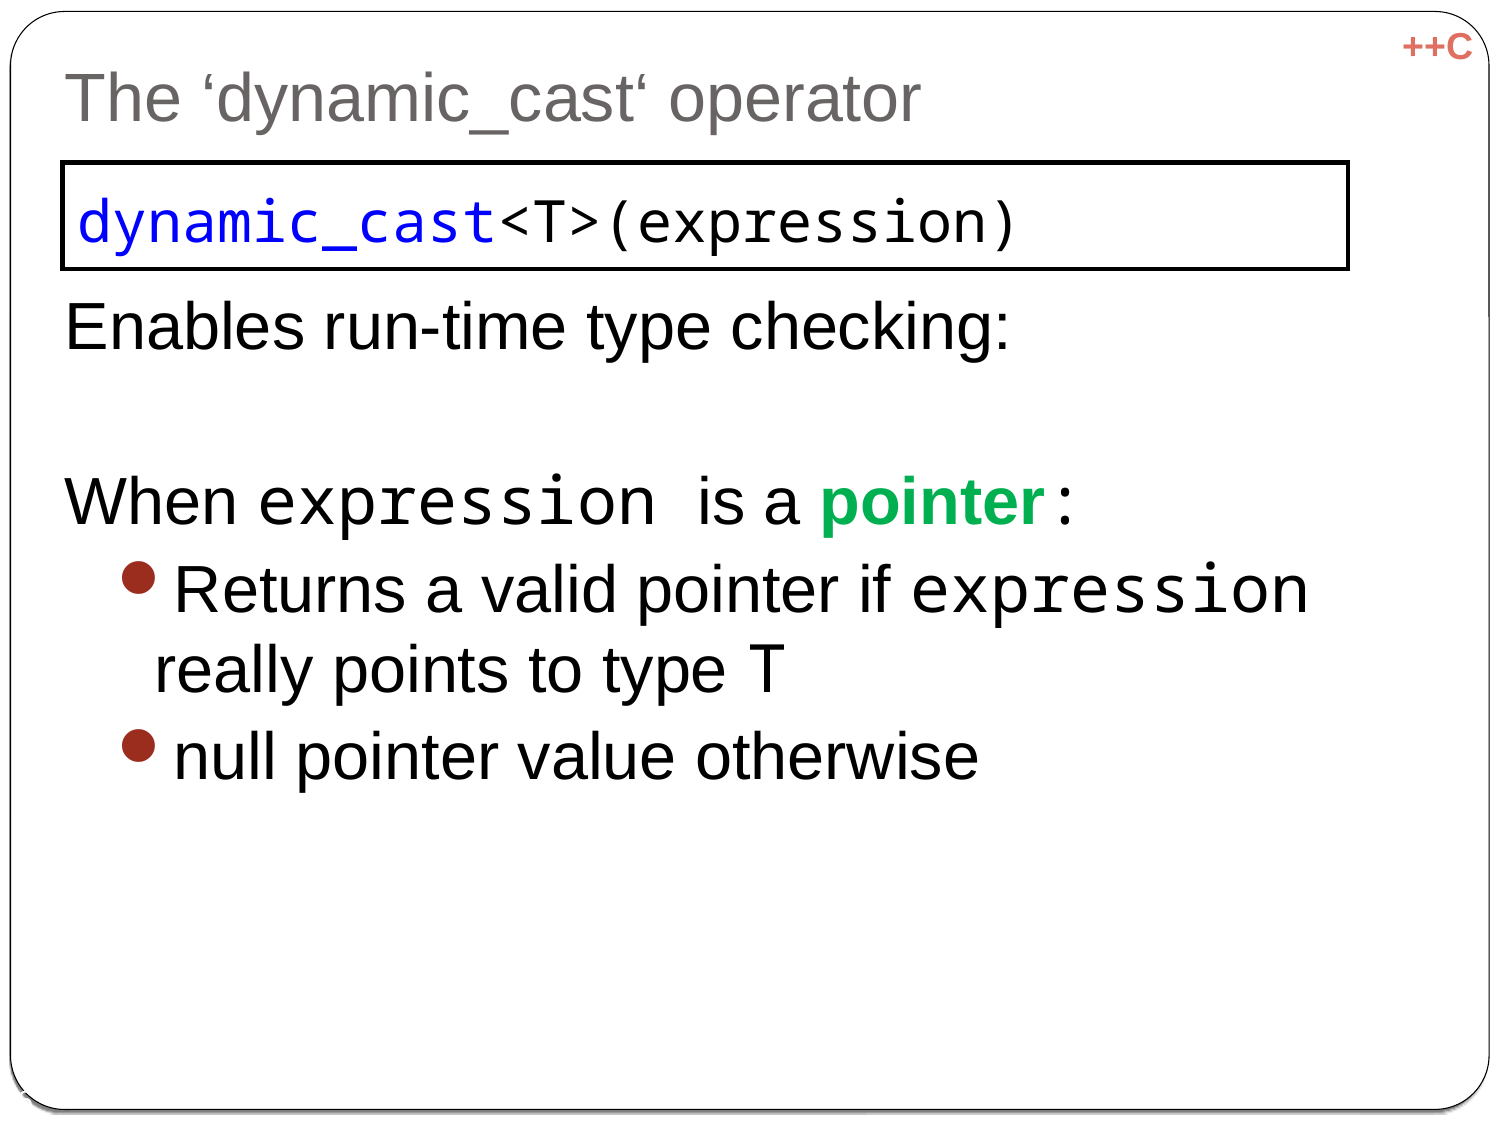

# The ‘dynamic_cast‘ operator
dynamic_cast<T>(expression)
Enables run-time type checking:
When expression is a pointer:
Returns a valid pointer if expression really points to type T
null pointer value otherwise